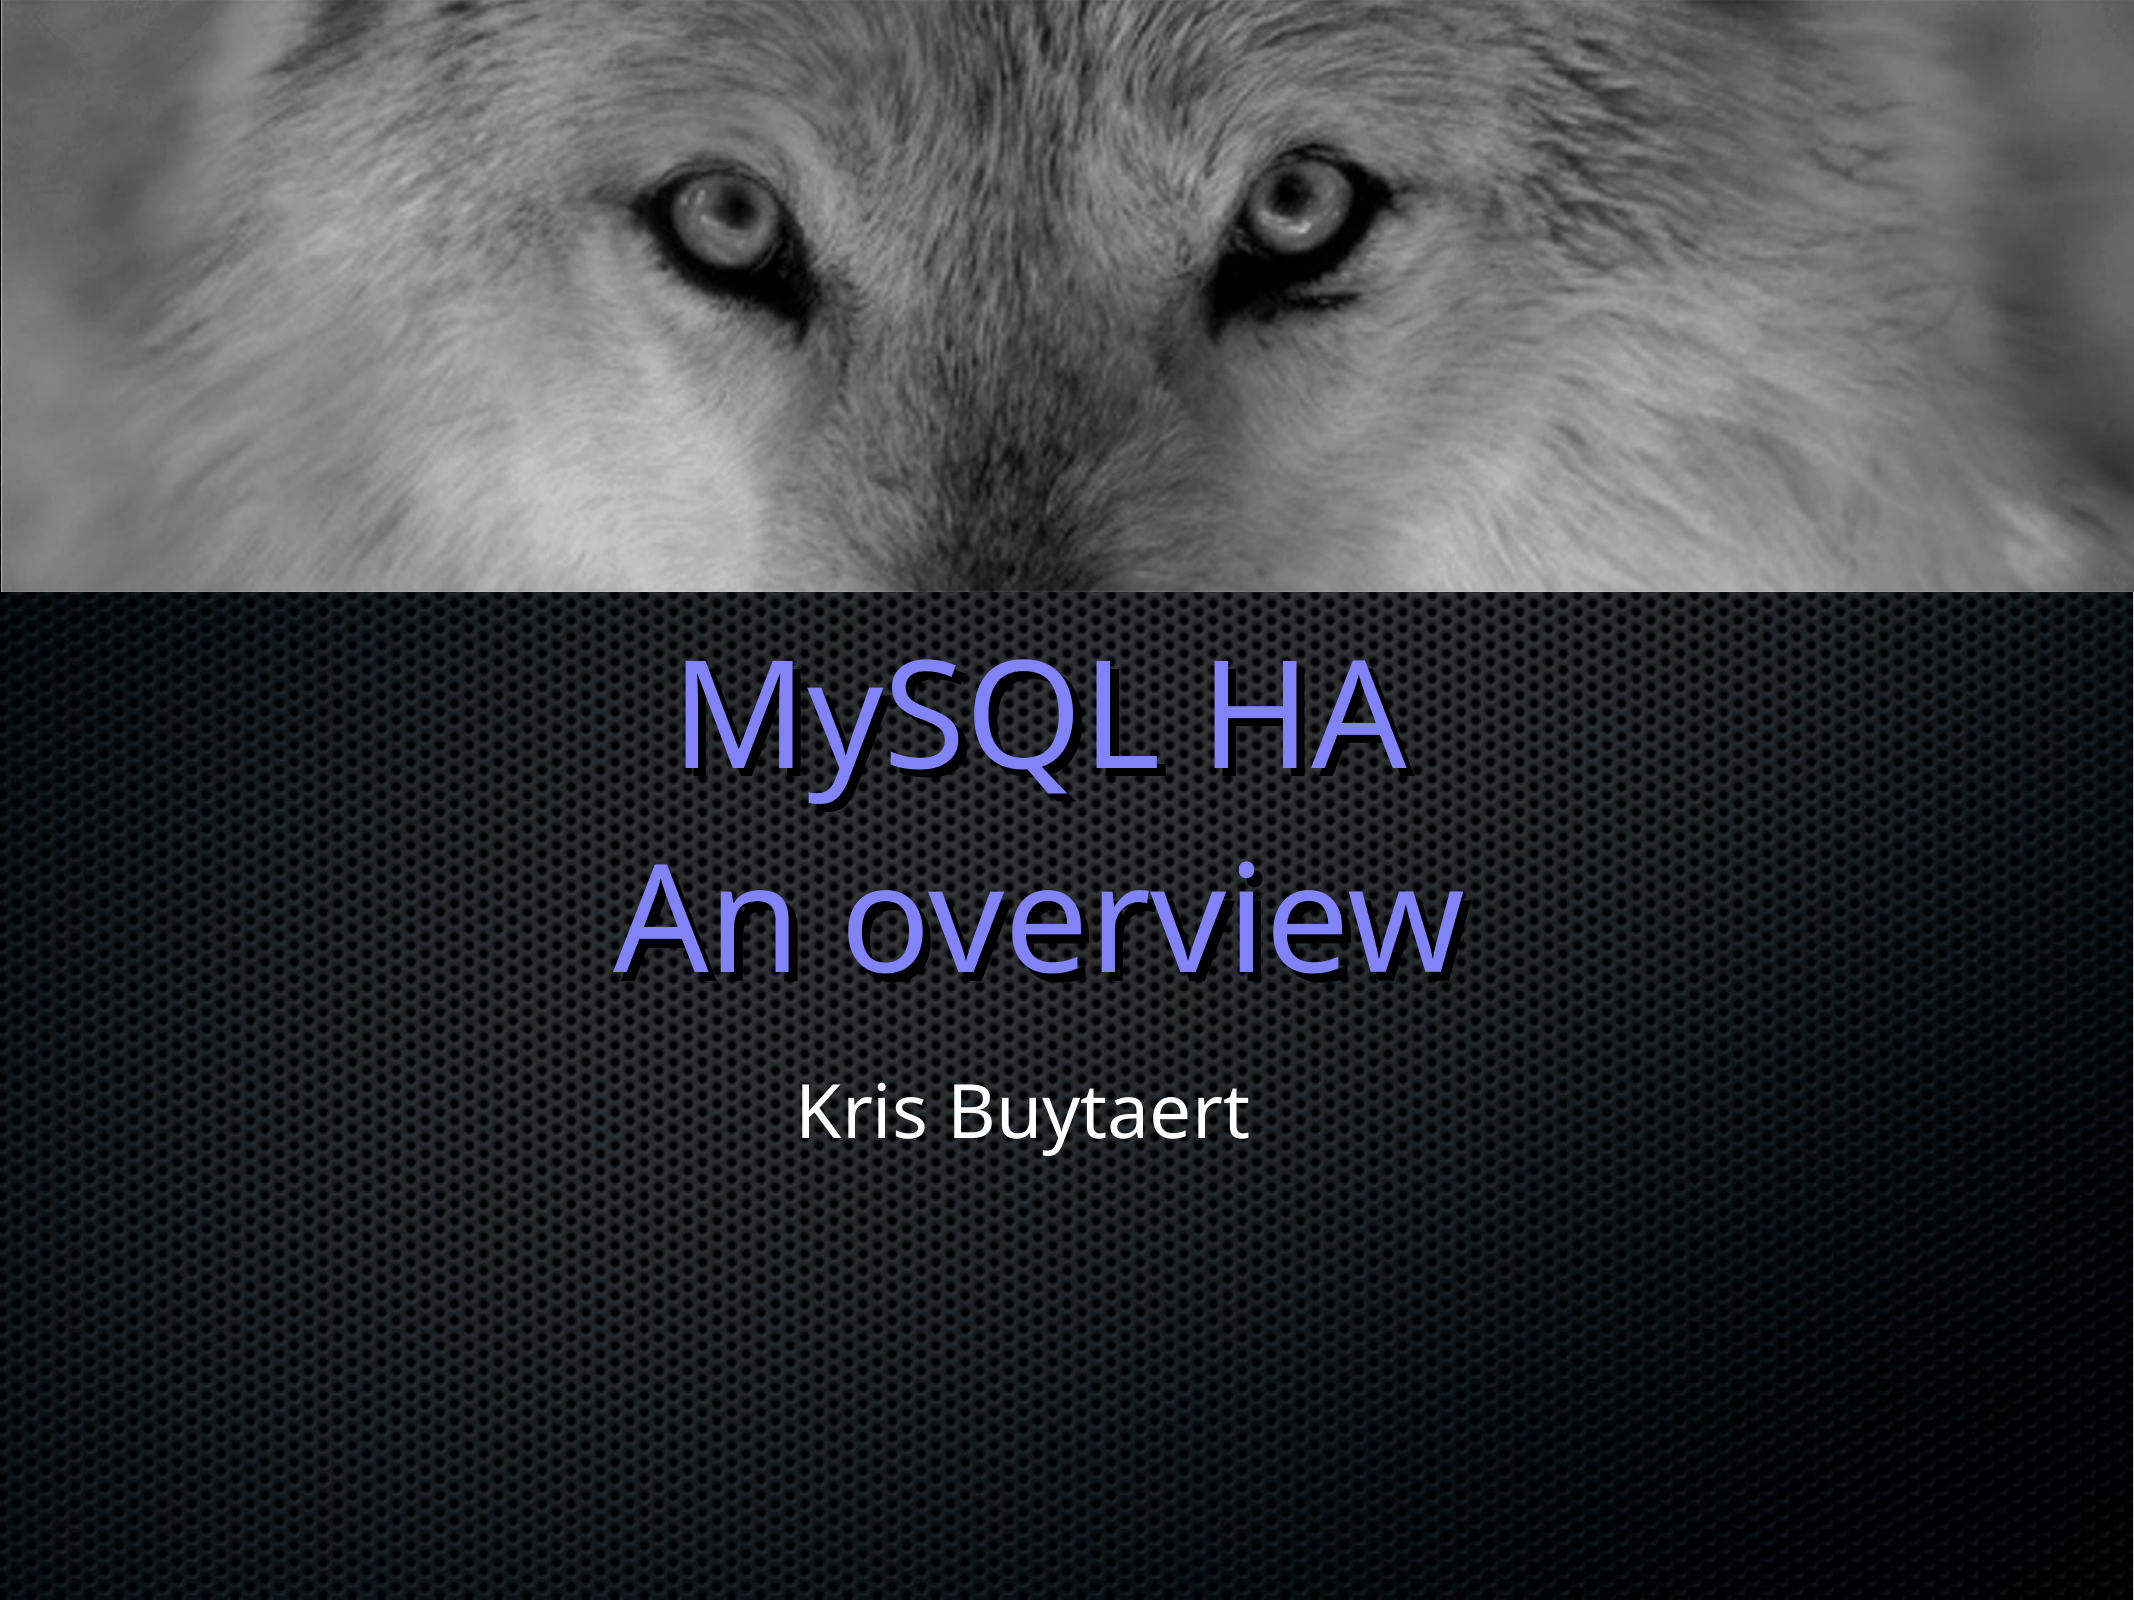

# MySQL HA An overview
Kris Buytaert